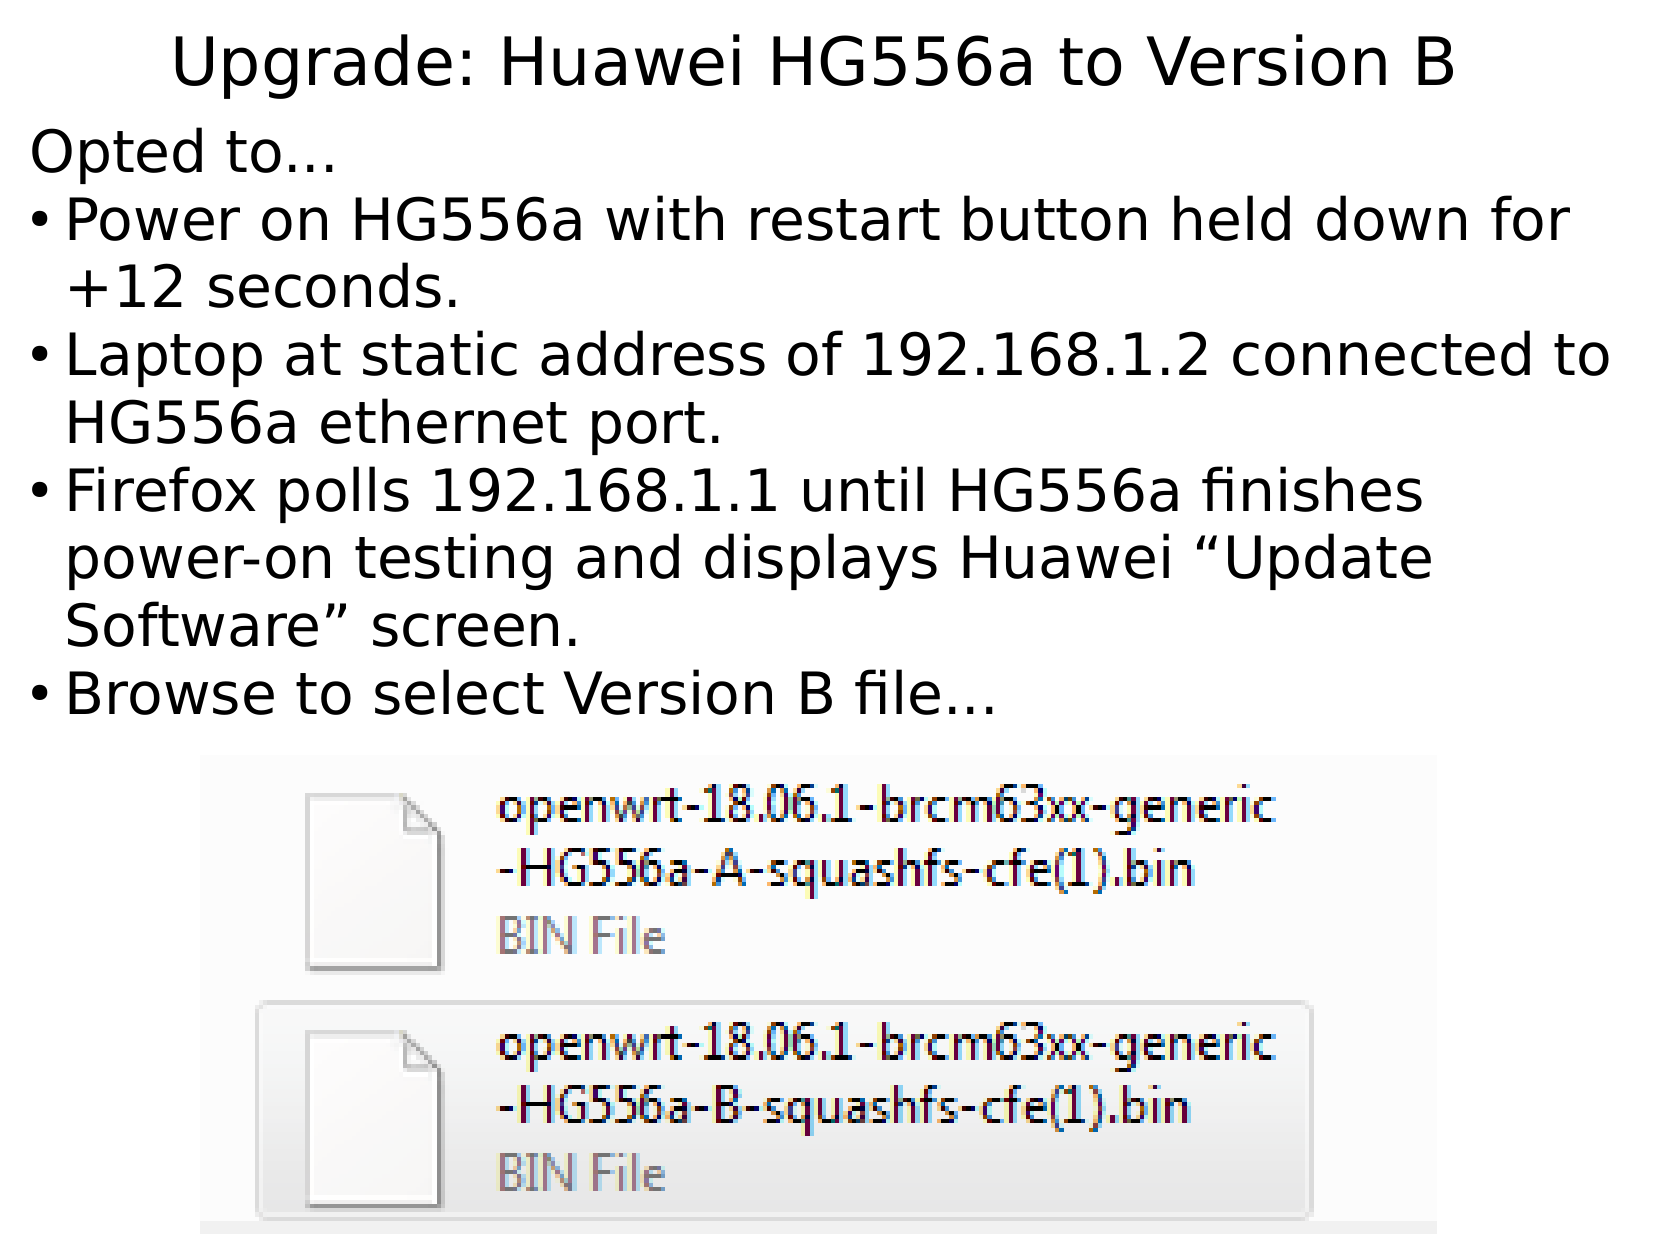

# Upgrade: Huawei HG556a to Version B
Opted to...
Power on HG556a with restart button held down for +12 seconds.
Laptop at static address of 192.168.1.2 connected to HG556a ethernet port.
Firefox polls 192.168.1.1 until HG556a finishes power-on testing and displays Huawei “Update Software” screen.
Browse to select Version B file...